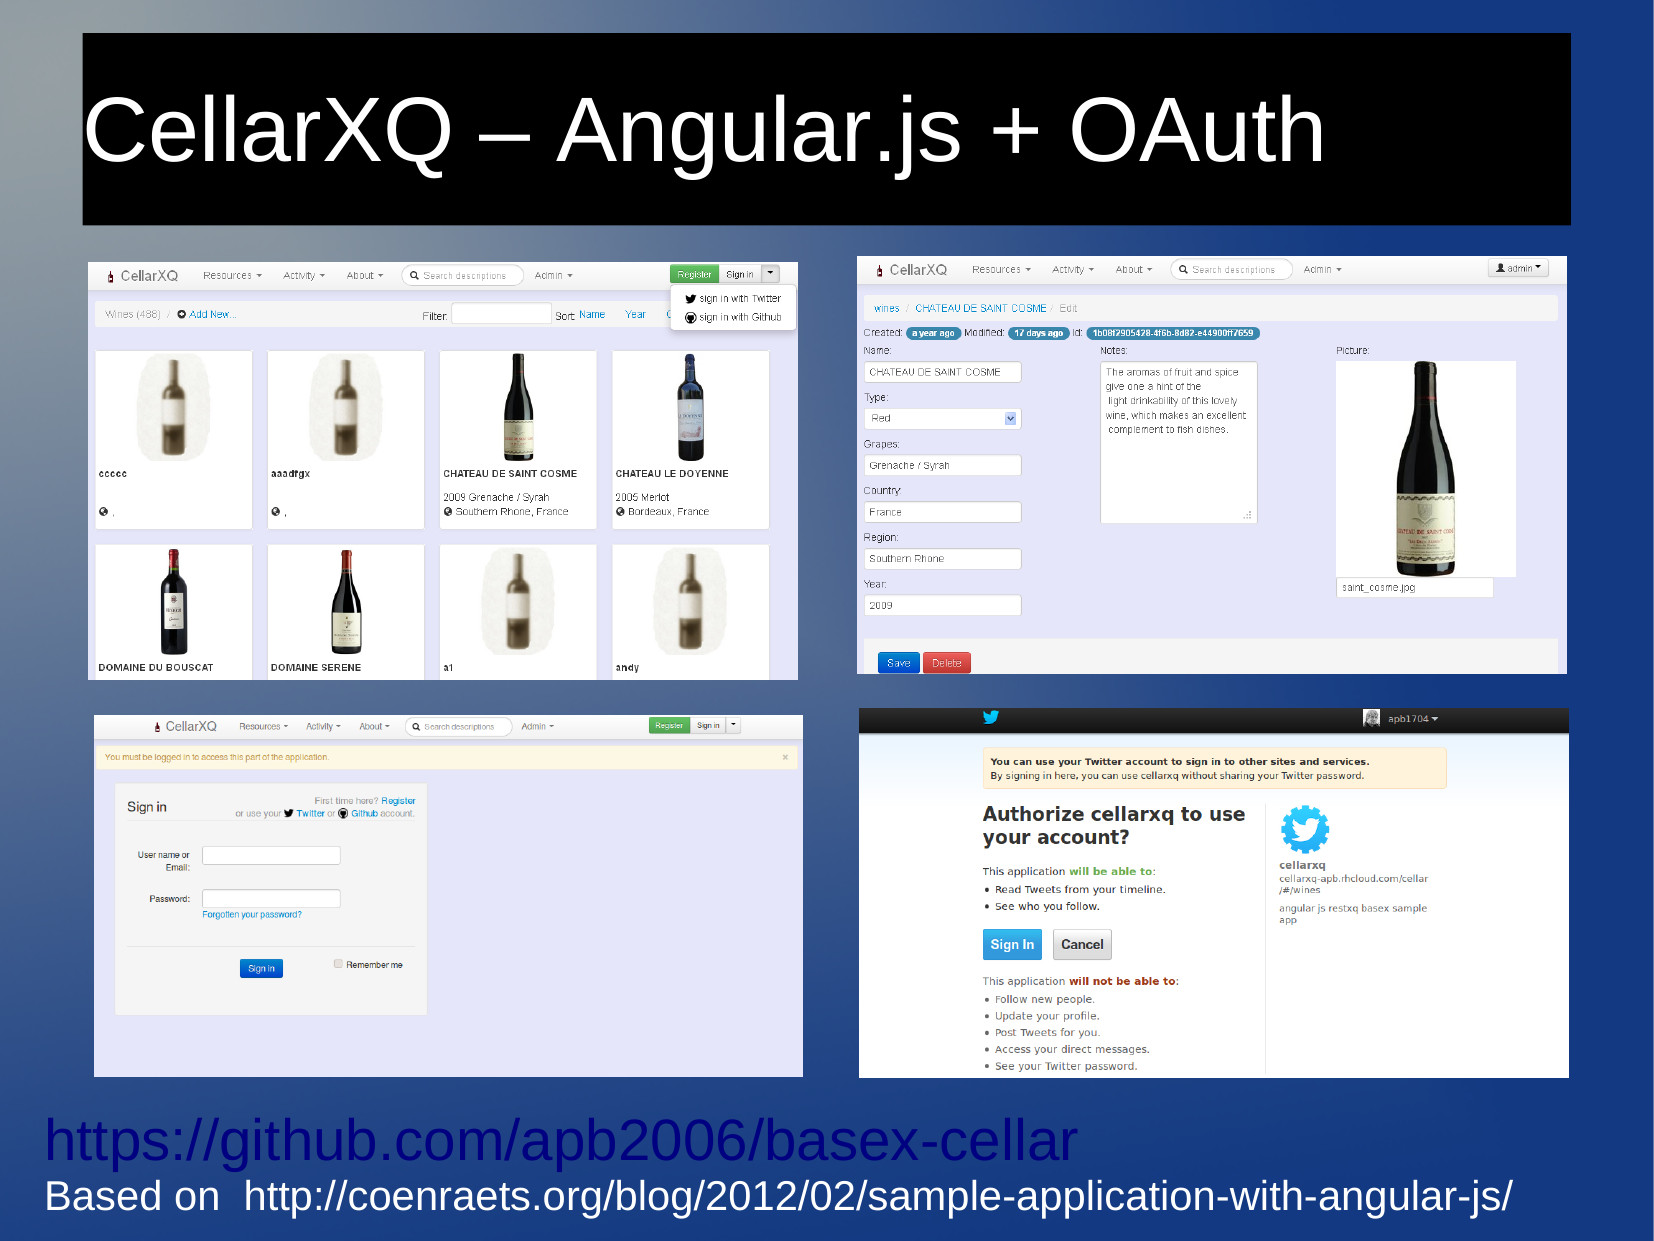

# CellarXQ – Angular.js + OAuth
https://github.com/apb2006/basex-cellar
Based on http://coenraets.org/blog/2012/02/sample-application-with-angular-js/